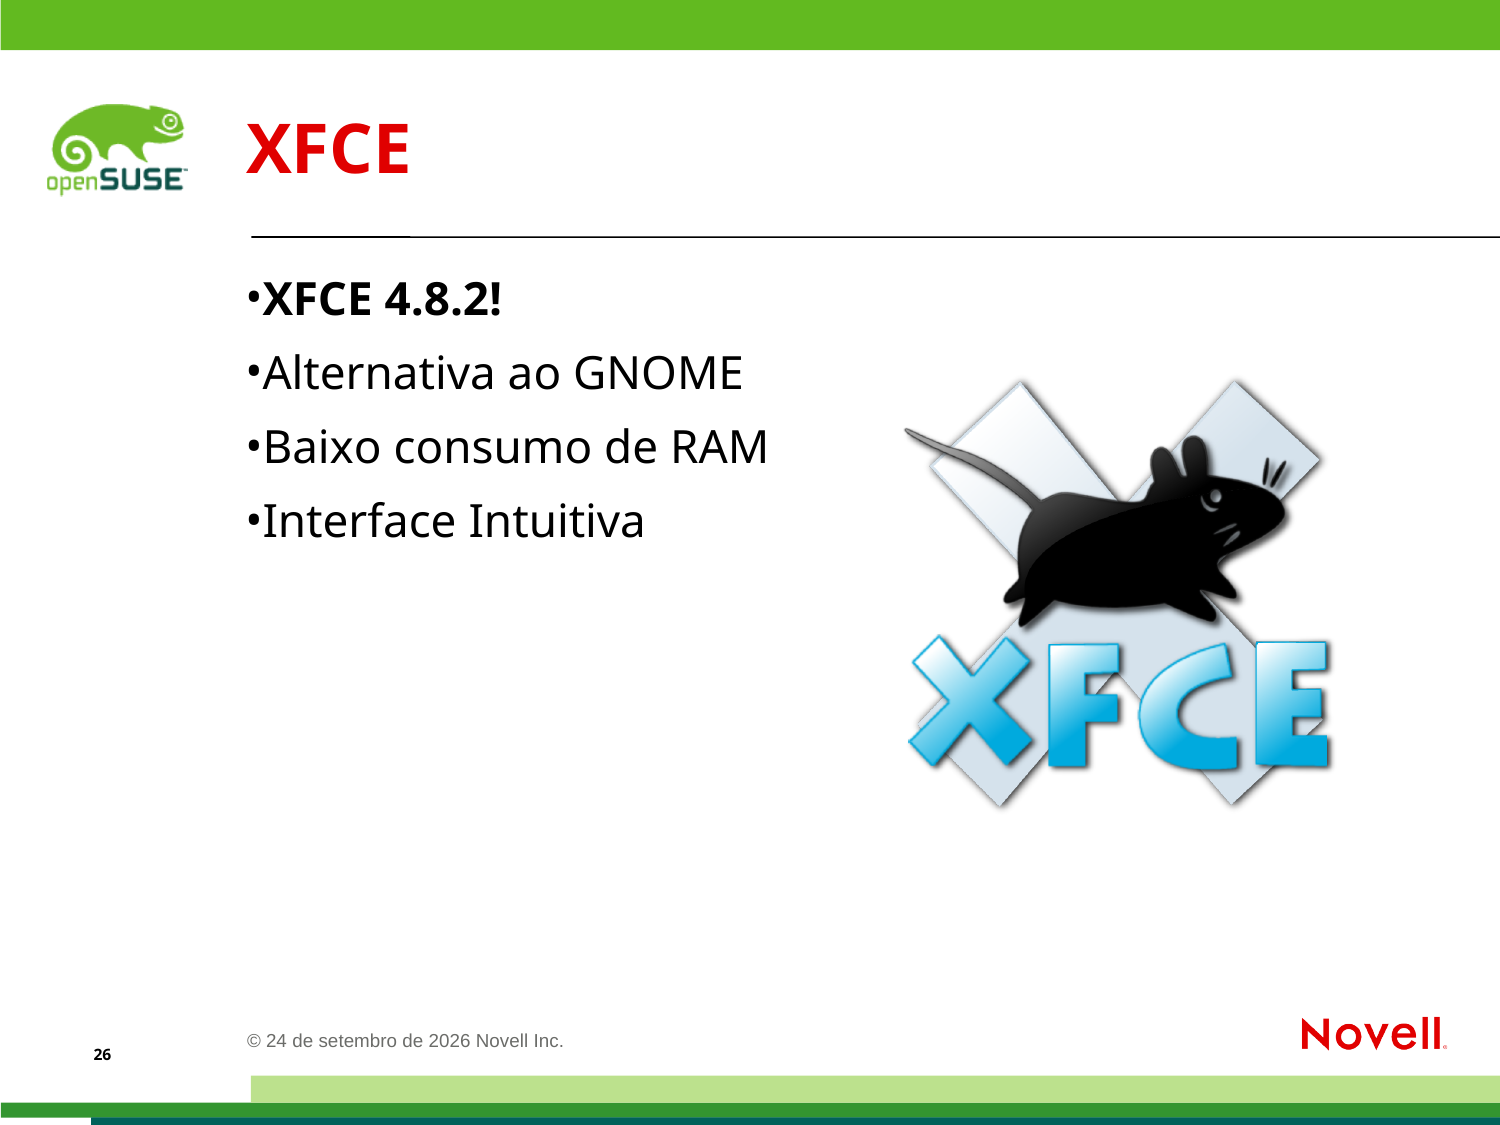

# XFCE
XFCE 4.8.2!
Alternativa ao GNOME
Baixo consumo de RAM
Interface Intuitiva